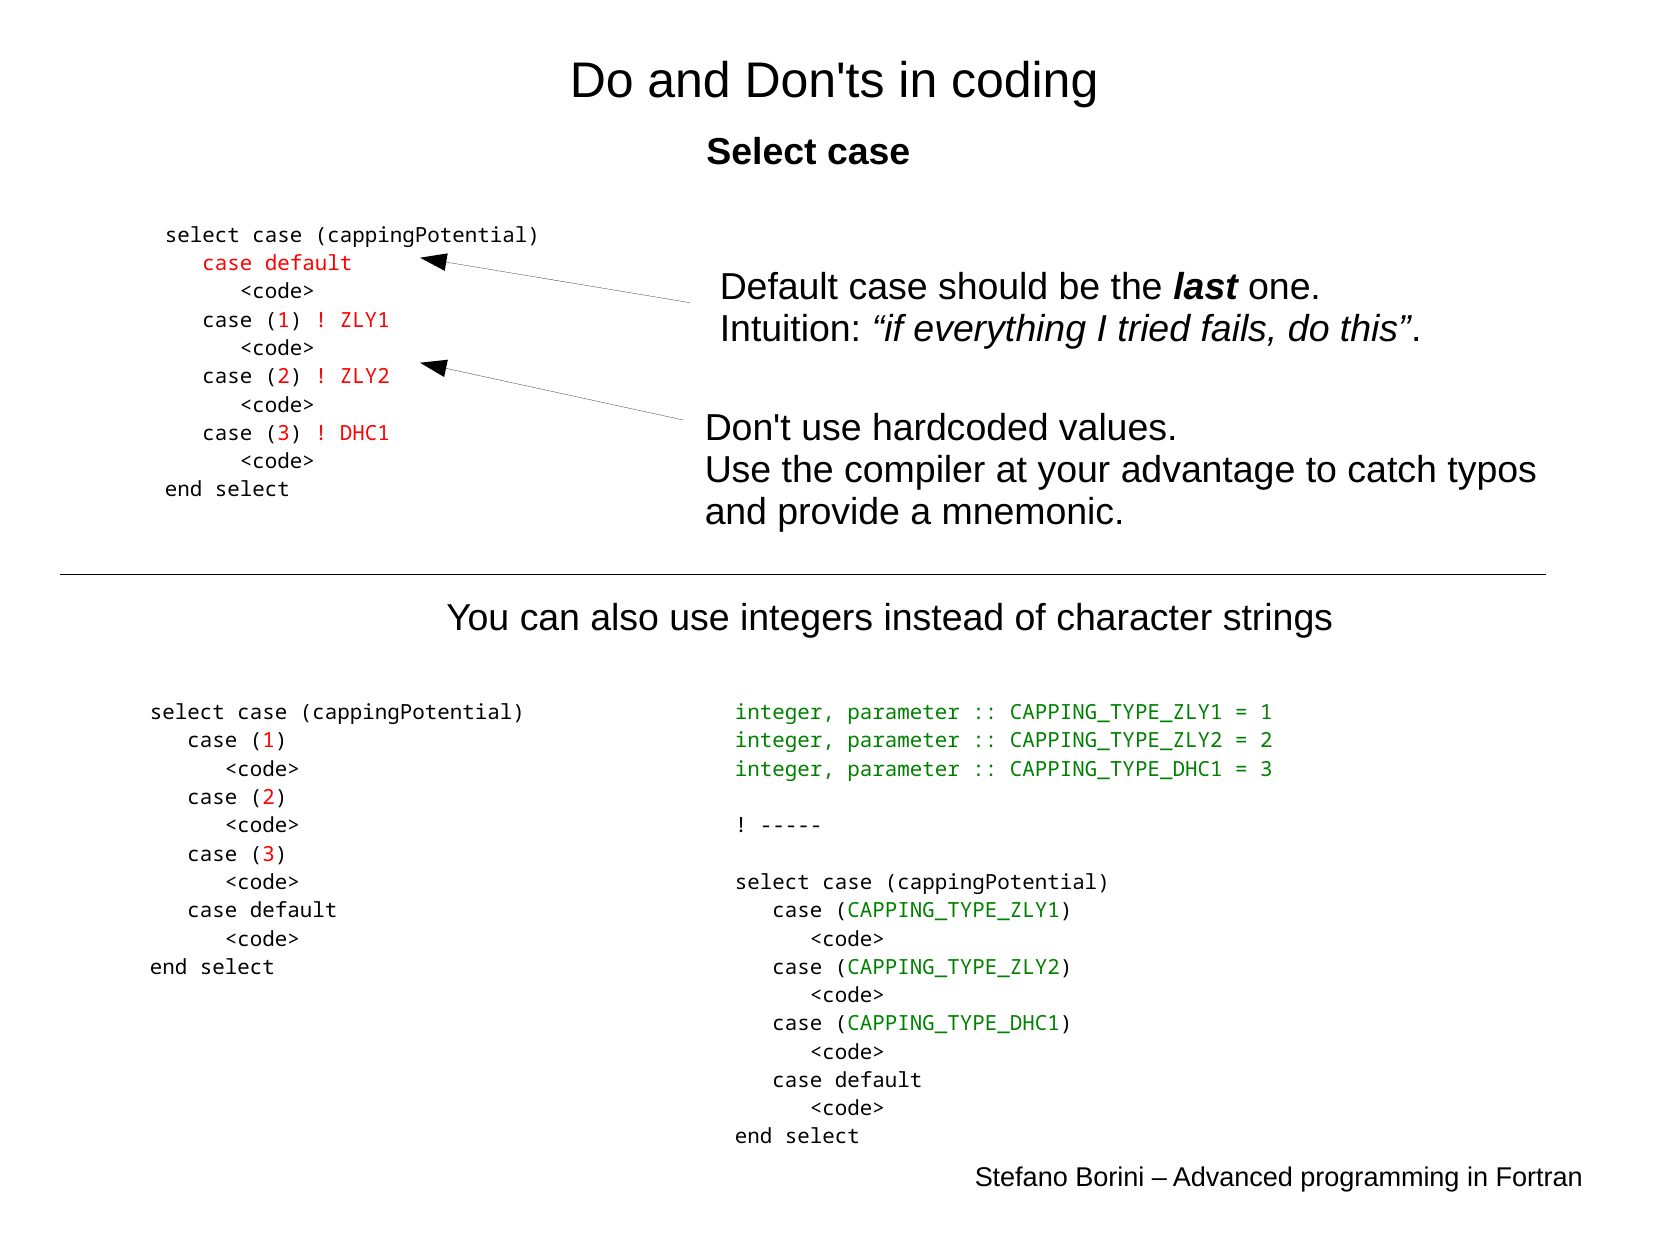

Do and Don'ts in coding
Select case
select case (cappingPotential)
 case default
 <code>
 case (1) ! ZLY1
 <code>
 case (2) ! ZLY2
 <code>
 case (3) ! DHC1
 <code>
end select
Default case should be the last one.
Intuition: “if everything I tried fails, do this”.
Don't use hardcoded values.
Use the compiler at your advantage to catch typos
and provide a mnemonic.
You can also use integers instead of character strings
select case (cappingPotential)
 case (1)
 <code>
 case (2)
 <code>
 case (3)
 <code>
 case default
 <code>
end select
integer, parameter :: CAPPING_TYPE_ZLY1 = 1
integer, parameter :: CAPPING_TYPE_ZLY2 = 2
integer, parameter :: CAPPING_TYPE_DHC1 = 3
! -----
select case (cappingPotential)
 case (CAPPING_TYPE_ZLY1)
 <code>
 case (CAPPING_TYPE_ZLY2)
 <code>
 case (CAPPING_TYPE_DHC1)
 <code>
 case default
 <code>
end select
Stefano Borini – Advanced programming in Fortran